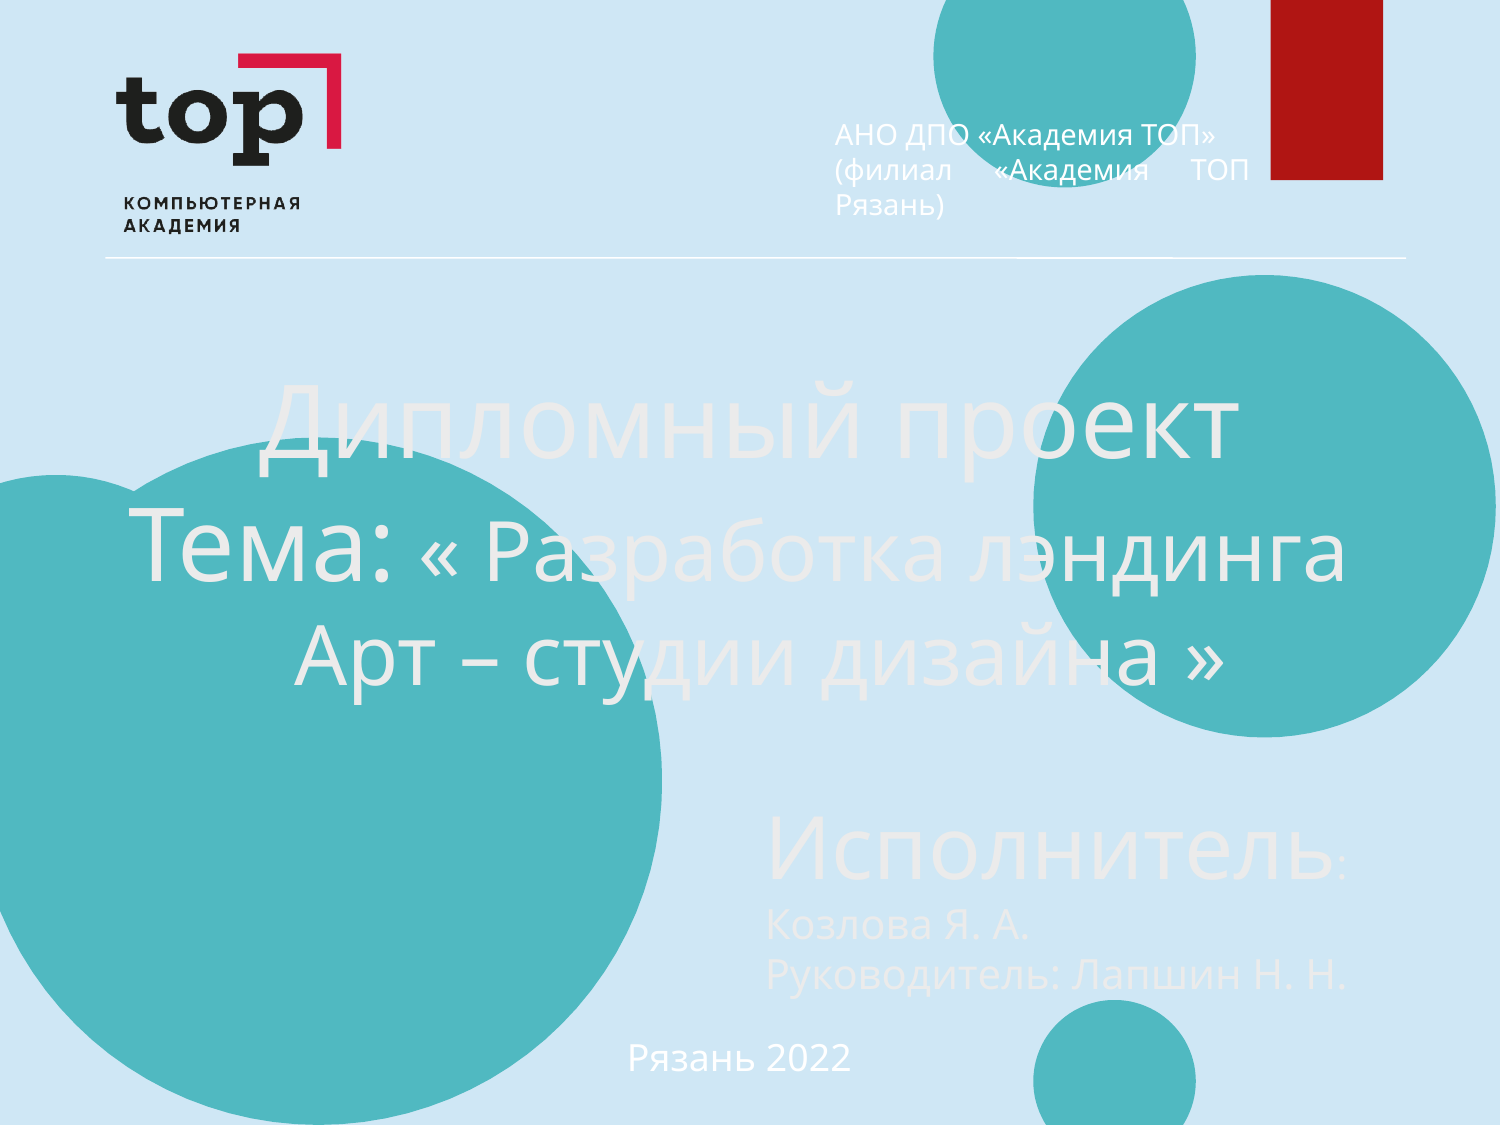

АНО ДПО «Академия ТОП»
(филиал «Академия ТОП Рязань)
# Дипломный проект Тема: « Разработка лэндинга Арт – студии дизайна »
Исполнитель: Козлова Я. А.
Руководитель: Лапшин Н. Н.
Рязань 2022